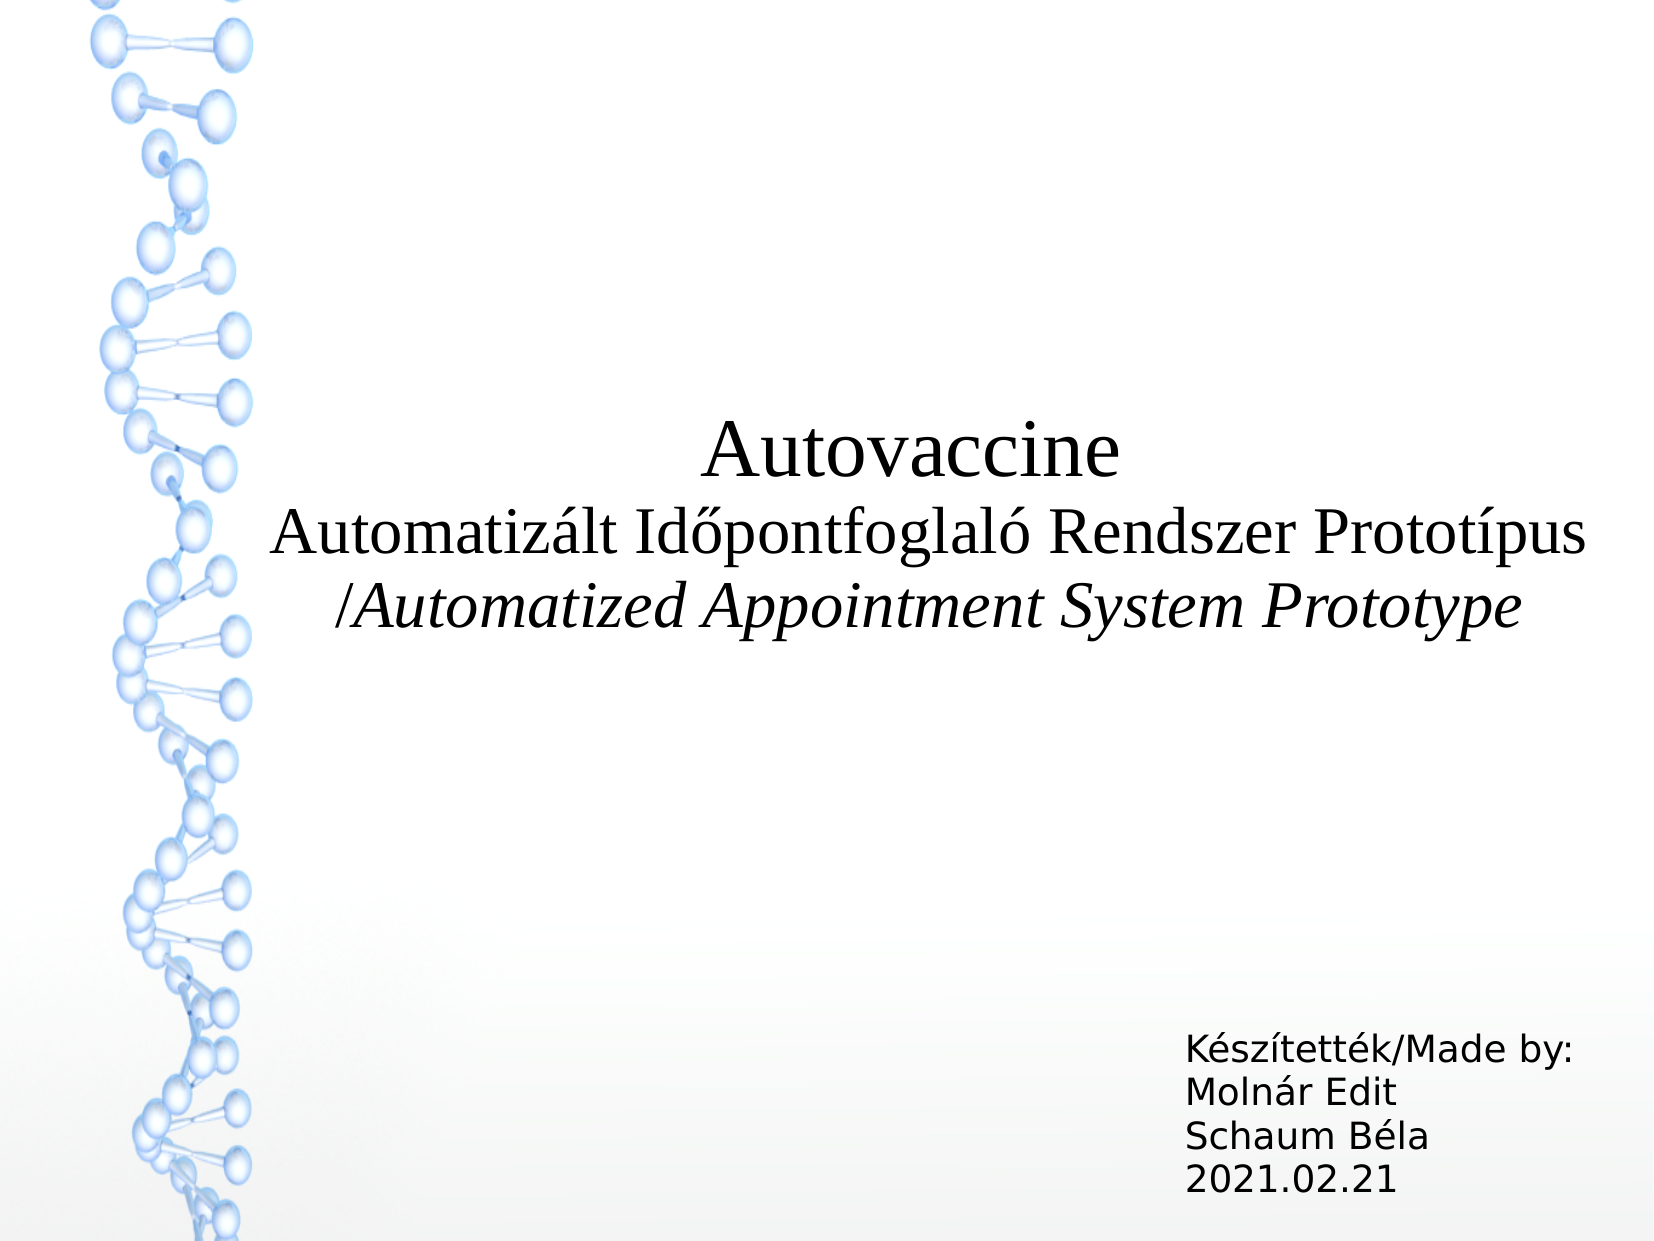

# Autovaccine Automatizált Időpontfoglaló Rendszer Prototípus /Automatized Appointment System Prototype
Készítették/Made by:
Molnár Edit
Schaum Béla
2021.02.21